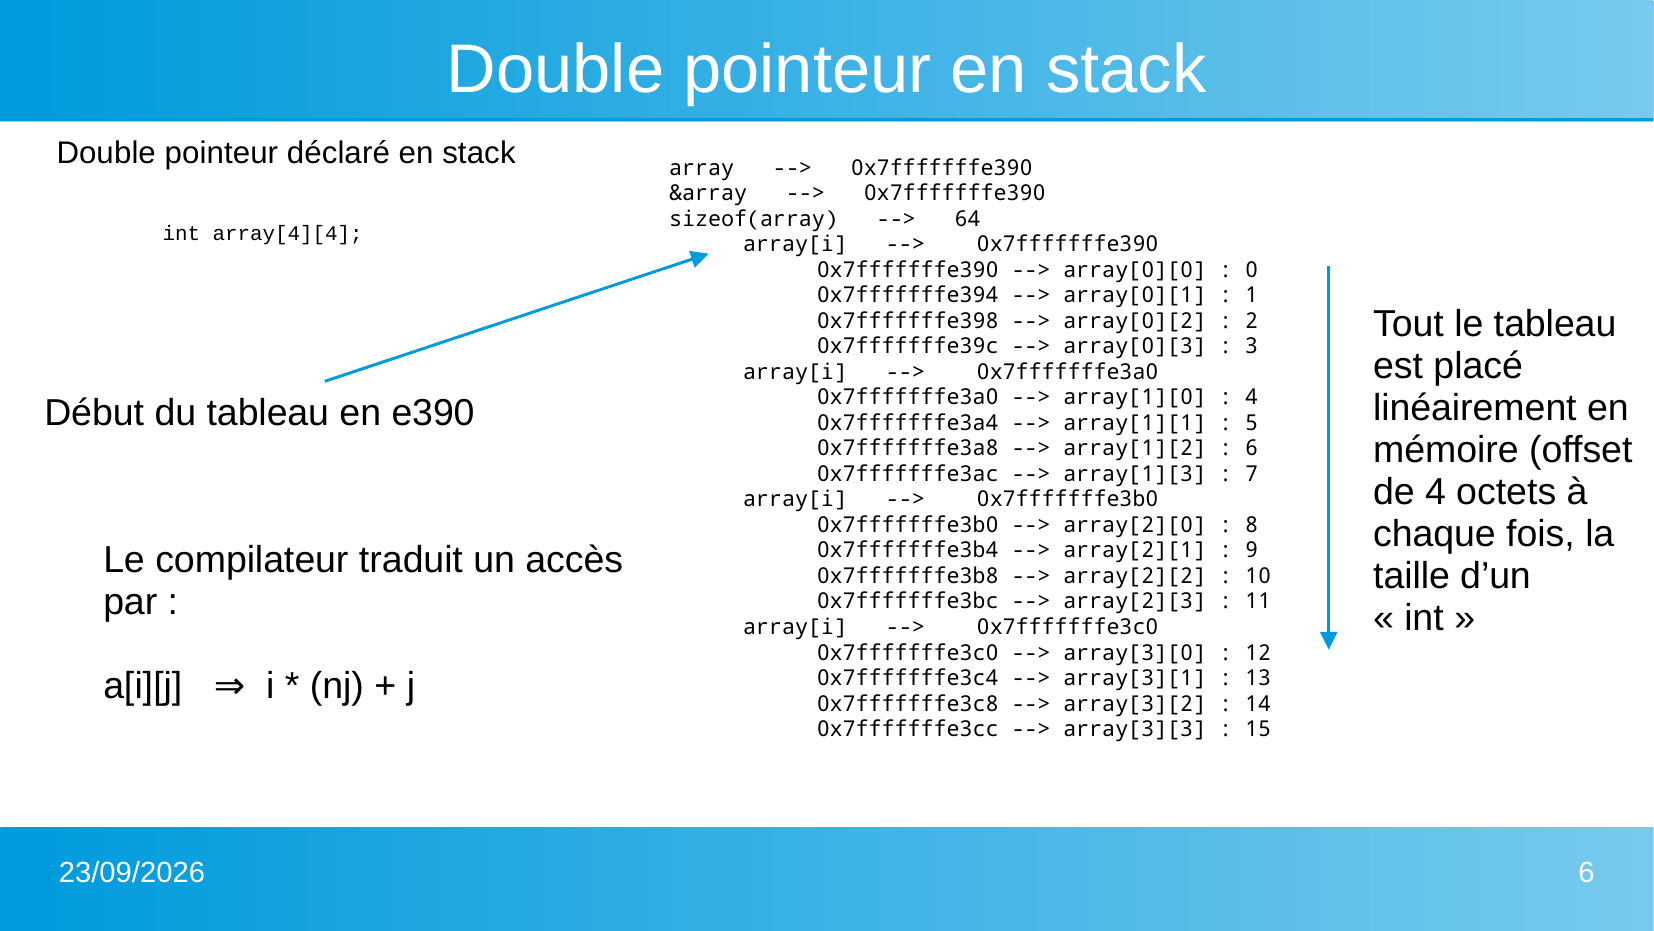

# Double pointeur en stack
Double pointeur déclaré en stack
array --> 0x7fffffffe390
&array --> 0x7fffffffe390
sizeof(array) --> 64
	array[i] --> 0x7fffffffe390
		0x7fffffffe390 --> array[0][0] : 0
		0x7fffffffe394 --> array[0][1] : 1
		0x7fffffffe398 --> array[0][2] : 2
		0x7fffffffe39c --> array[0][3] : 3
	array[i] --> 0x7fffffffe3a0
		0x7fffffffe3a0 --> array[1][0] : 4
		0x7fffffffe3a4 --> array[1][1] : 5
		0x7fffffffe3a8 --> array[1][2] : 6
		0x7fffffffe3ac --> array[1][3] : 7
	array[i] --> 0x7fffffffe3b0
		0x7fffffffe3b0 --> array[2][0] : 8
		0x7fffffffe3b4 --> array[2][1] : 9
		0x7fffffffe3b8 --> array[2][2] : 10
		0x7fffffffe3bc --> array[2][3] : 11
	array[i] --> 0x7fffffffe3c0
		0x7fffffffe3c0 --> array[3][0] : 12
		0x7fffffffe3c4 --> array[3][1] : 13
		0x7fffffffe3c8 --> array[3][2] : 14
		0x7fffffffe3cc --> array[3][3] : 15
int array[4][4];
Tout le tableau est placé linéairement en mémoire (offset de 4 octets à chaque fois, la taille d’un « int »
Début du tableau en e390
Le compilateur traduit un accès par :
a[i][j] ⇒ i * (nj) + j
6